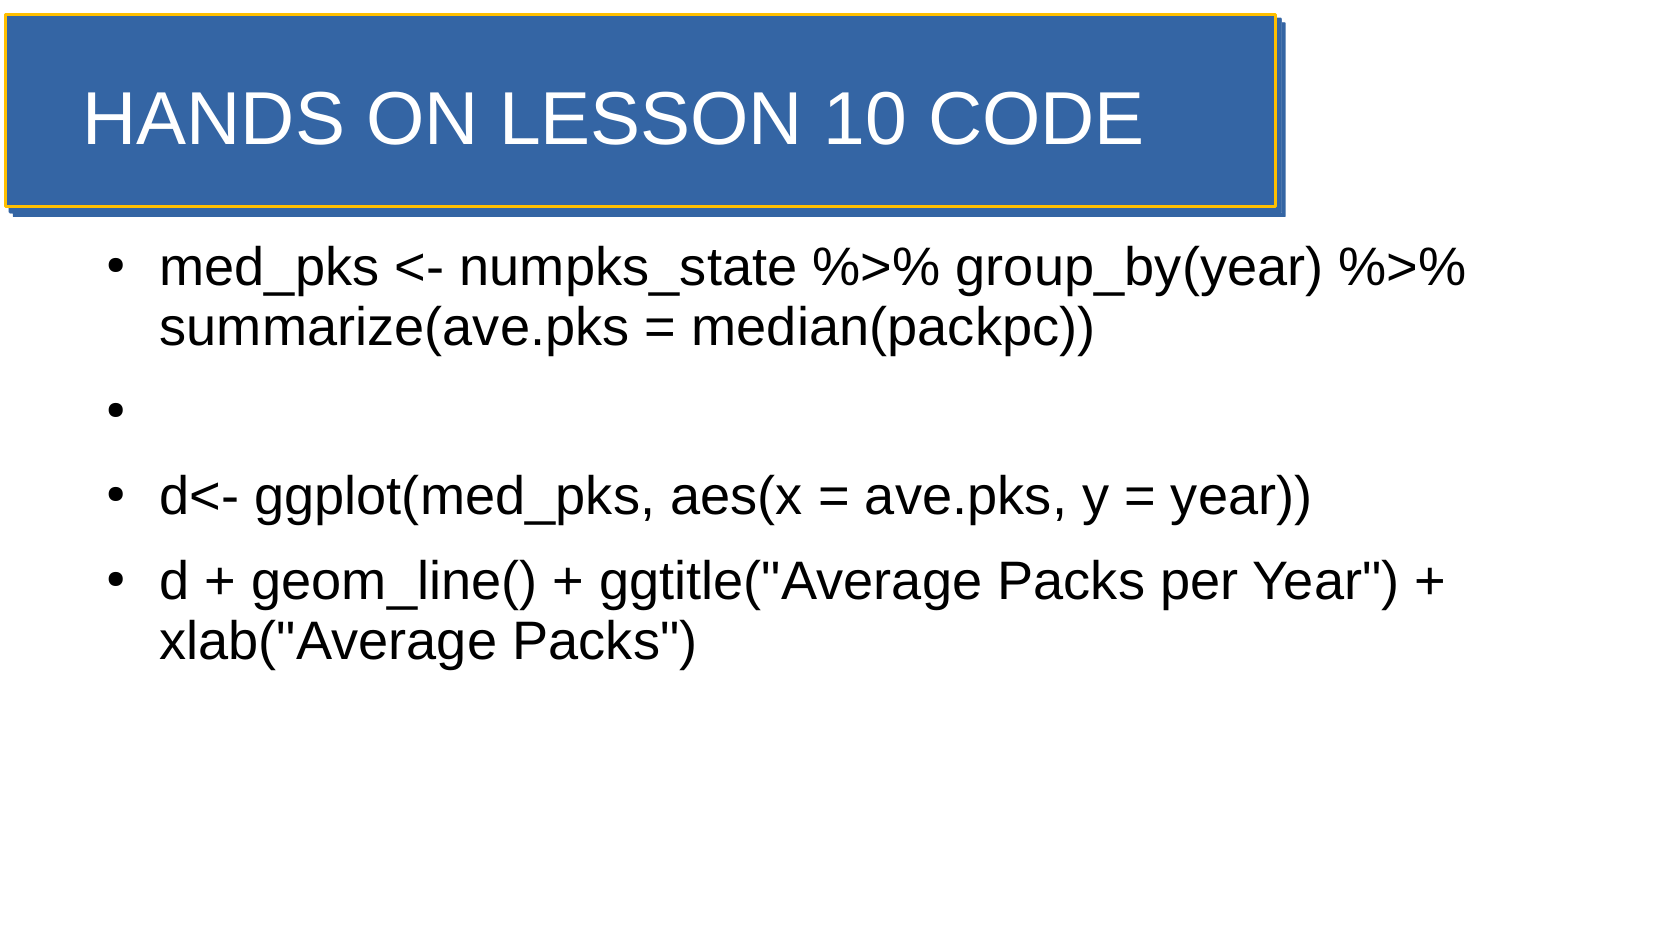

# HANDS ON LESSON 10 CODE
med_pks <- numpks_state %>% group_by(year) %>% summarize(ave.pks = median(packpc))
d<- ggplot(med_pks, aes(x = ave.pks, y = year))
d + geom_line() + ggtitle("Average Packs per Year") + xlab("Average Packs")